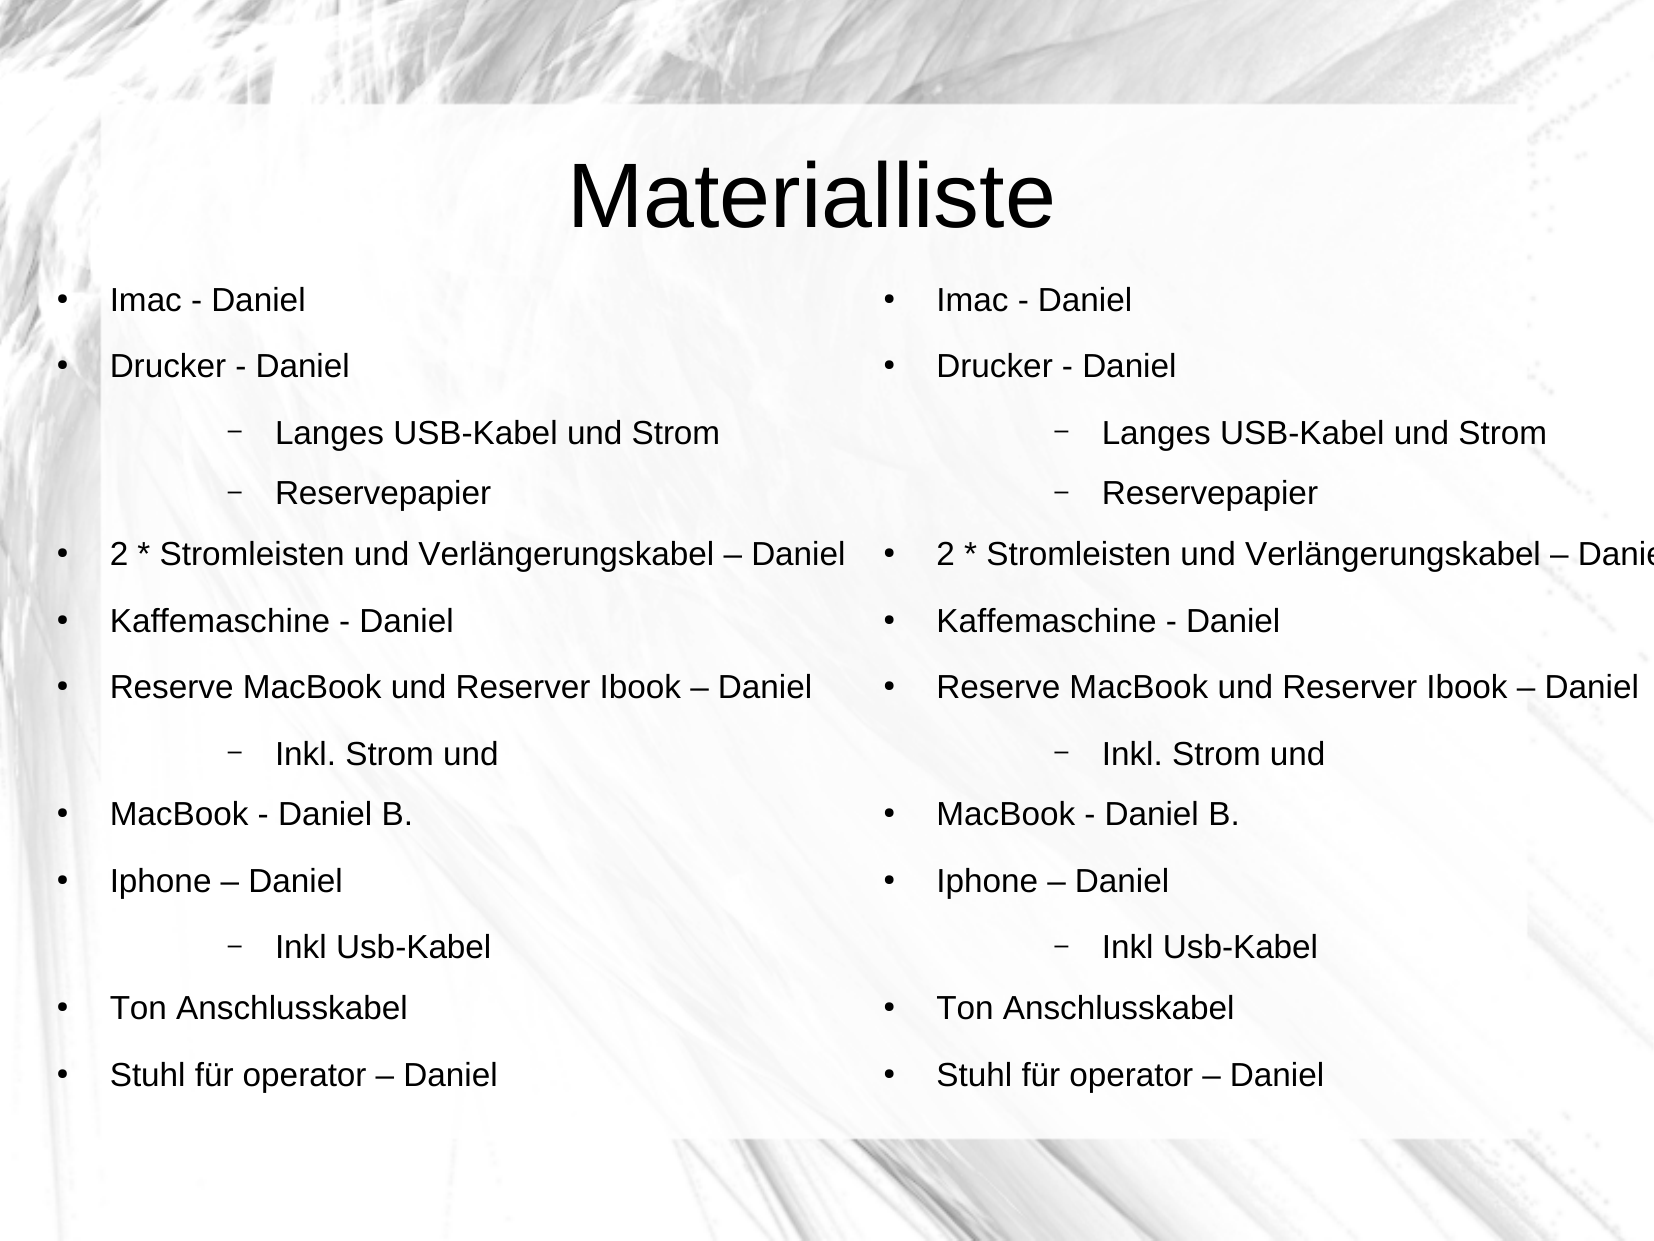

# Materialliste
Imac - Daniel
Drucker - Daniel
Langes USB-Kabel und Strom
Reservepapier
2 * Stromleisten und Verlängerungskabel – Daniel
Kaffemaschine - Daniel
Reserve MacBook und Reserver Ibook – Daniel
Inkl. Strom und
MacBook - Daniel B.
Iphone – Daniel
Inkl Usb-Kabel
Ton Anschlusskabel
Stuhl für operator – Daniel
Imac - Daniel
Drucker - Daniel
Langes USB-Kabel und Strom
Reservepapier
2 * Stromleisten und Verlängerungskabel – Daniel
Kaffemaschine - Daniel
Reserve MacBook und Reserver Ibook – Daniel
Inkl. Strom und
MacBook - Daniel B.
Iphone – Daniel
Inkl Usb-Kabel
Ton Anschlusskabel
Stuhl für operator – Daniel